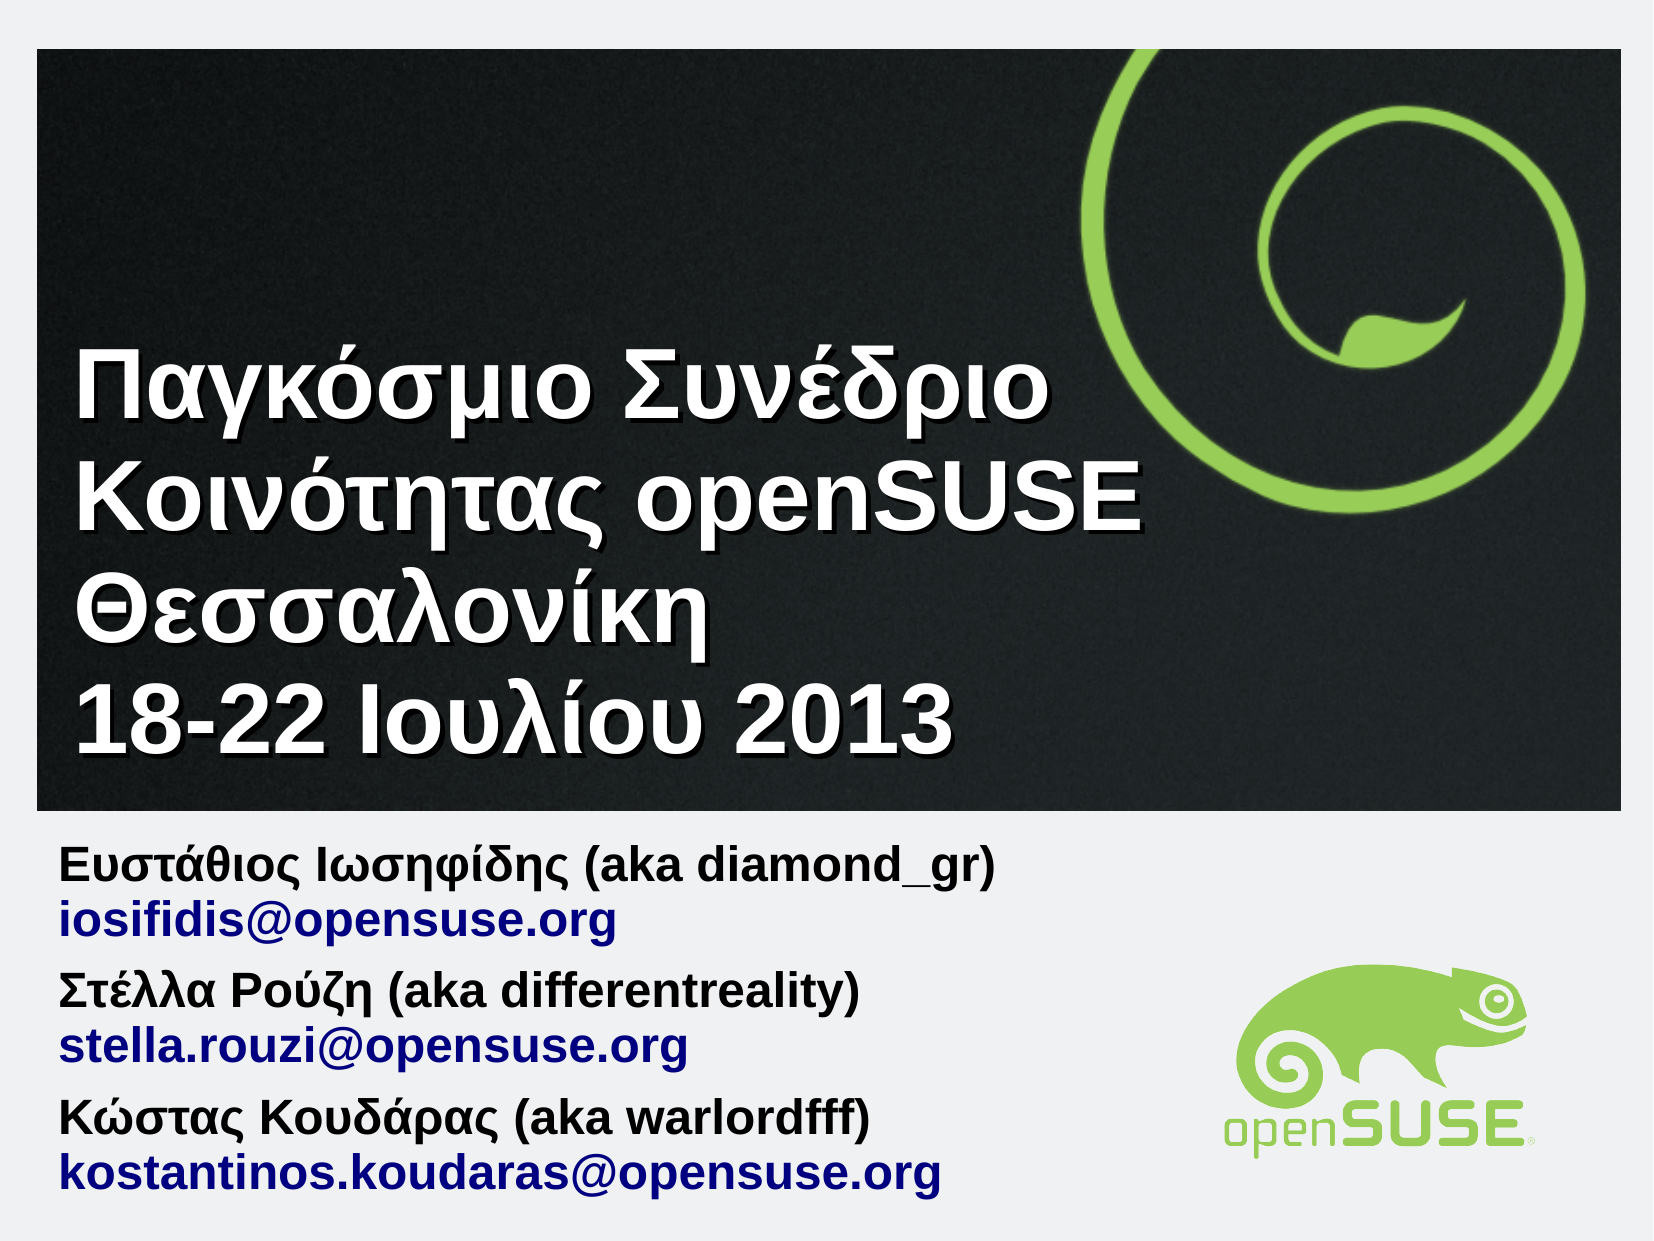

# Παγκόσμιο Συνέδριο Κοινότητας openSUSE Θεσσαλονίκη 18-22 Ιουλίου 2013
Ευστάθιος Ιωσηφίδης (aka diamond_gr)
iosifidis@opensuse.org
Στέλλα Ρούζη (aka differentreality)
stella.rouzi@opensuse.org
Κώστας Κουδάρας (aka warlordfff)
kostantinos.koudaras@opensuse.org
2